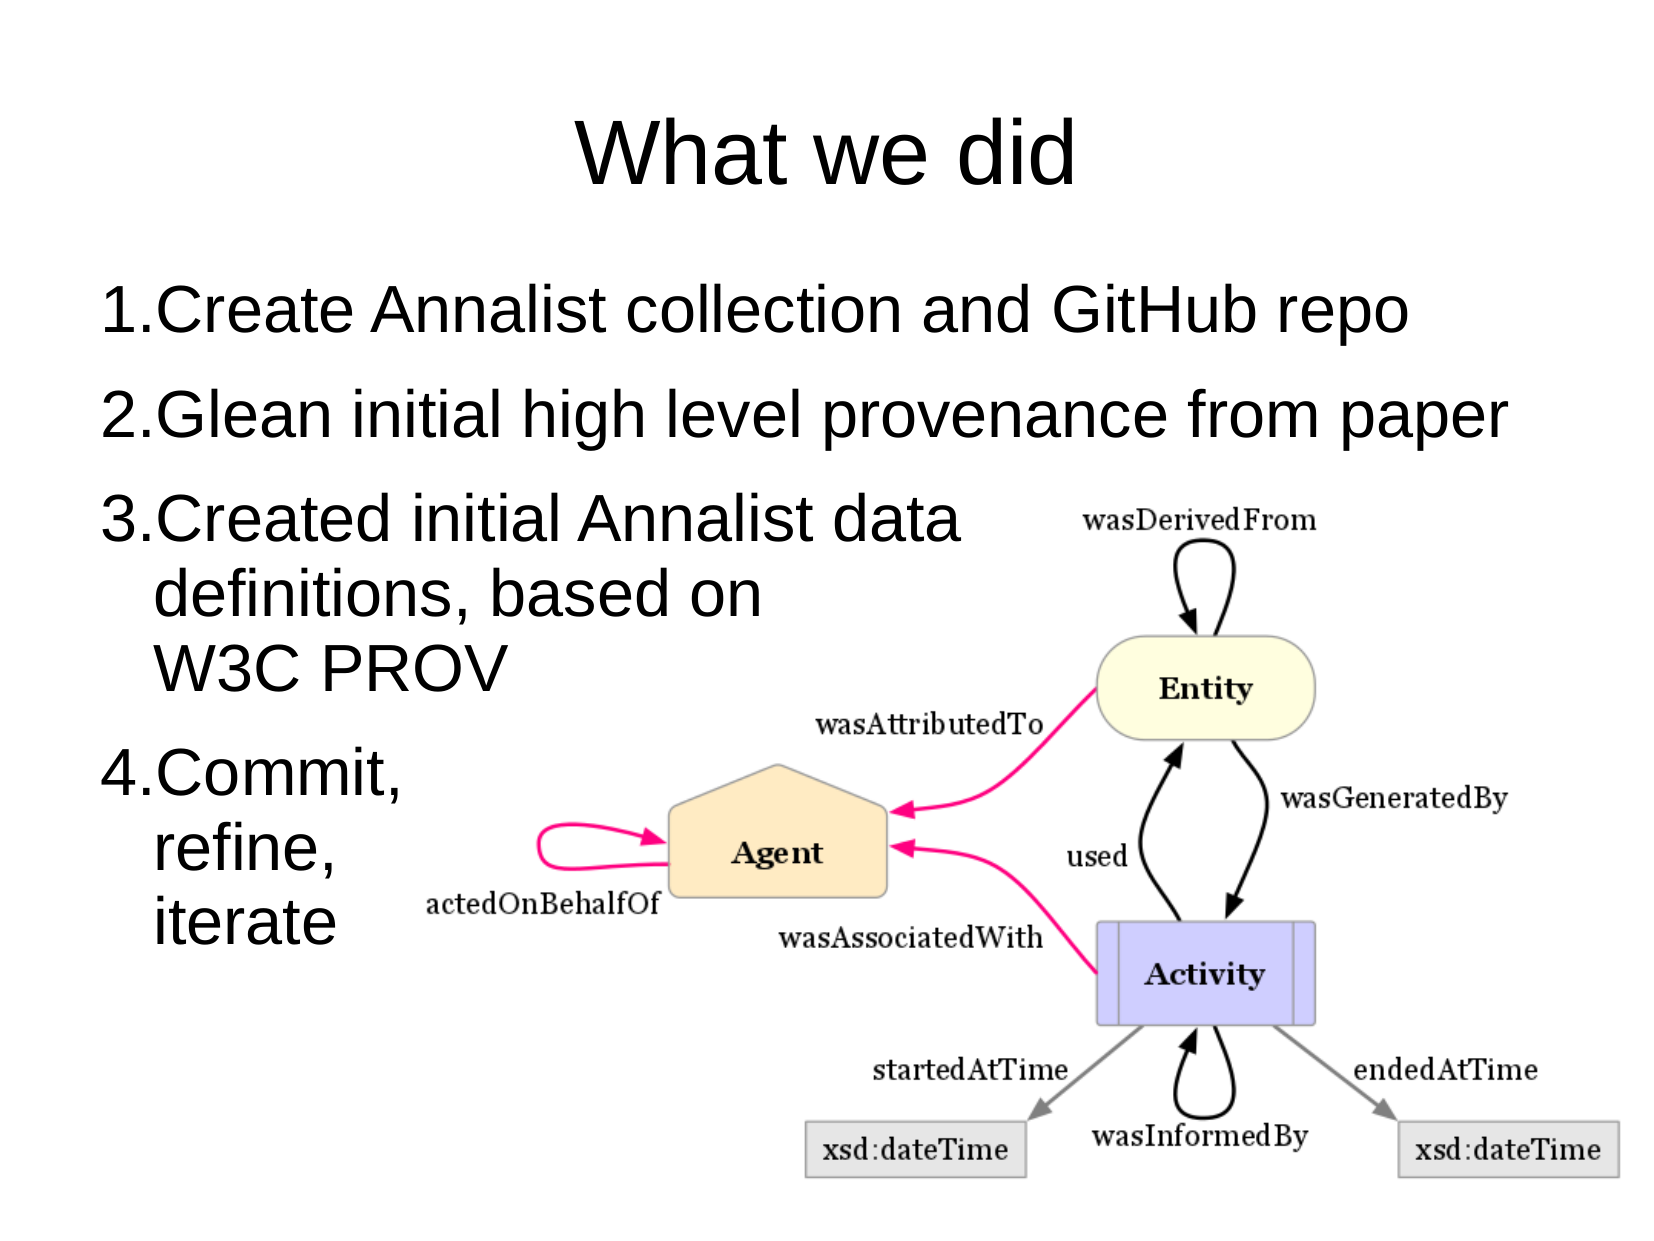

# What we did
Create Annalist collection and GitHub repo
Glean initial high level provenance from paper
Created initial Annalist data
definitions, based on
W3C PROV
Commit,
refine,
iterate